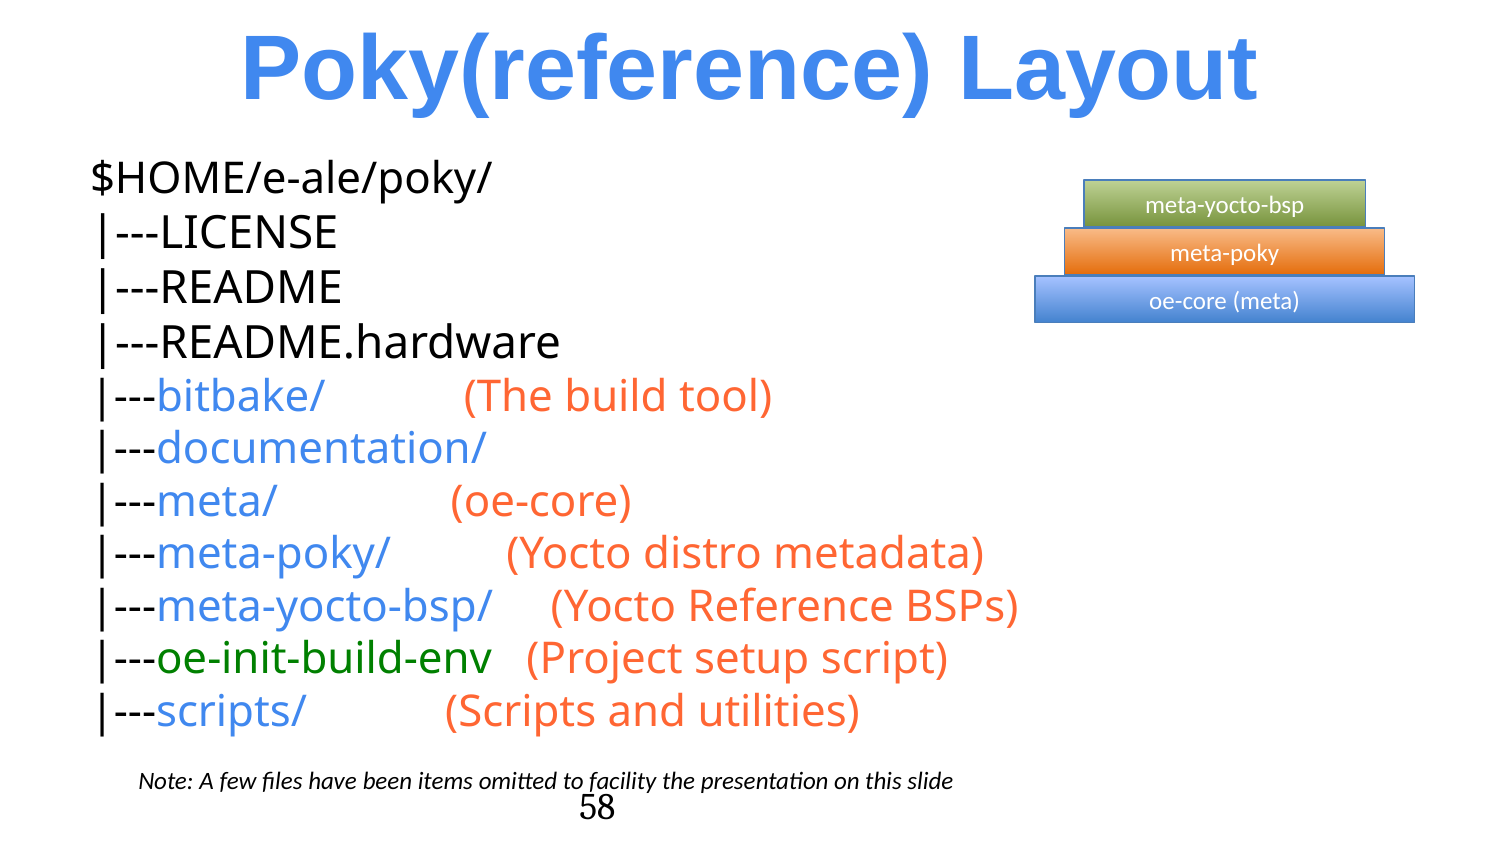

Poky(reference) Layout
$HOME/e-ale/poky/
|---LICENSE
|---README
|---README.hardware
|---bitbake/ (The build tool)
|---documentation/
|---meta/ (oe-core)
|---meta-poky/ (Yocto distro metadata)
|---meta-yocto-bsp/ (Yocto Reference BSPs)
|---oe-init-build-env (Project setup script)
|---scripts/ (Scripts and utilities)
meta-yocto-bsp
meta-poky
oe-core (meta)
Note: A few files have been items omitted to facility the presentation on this slide